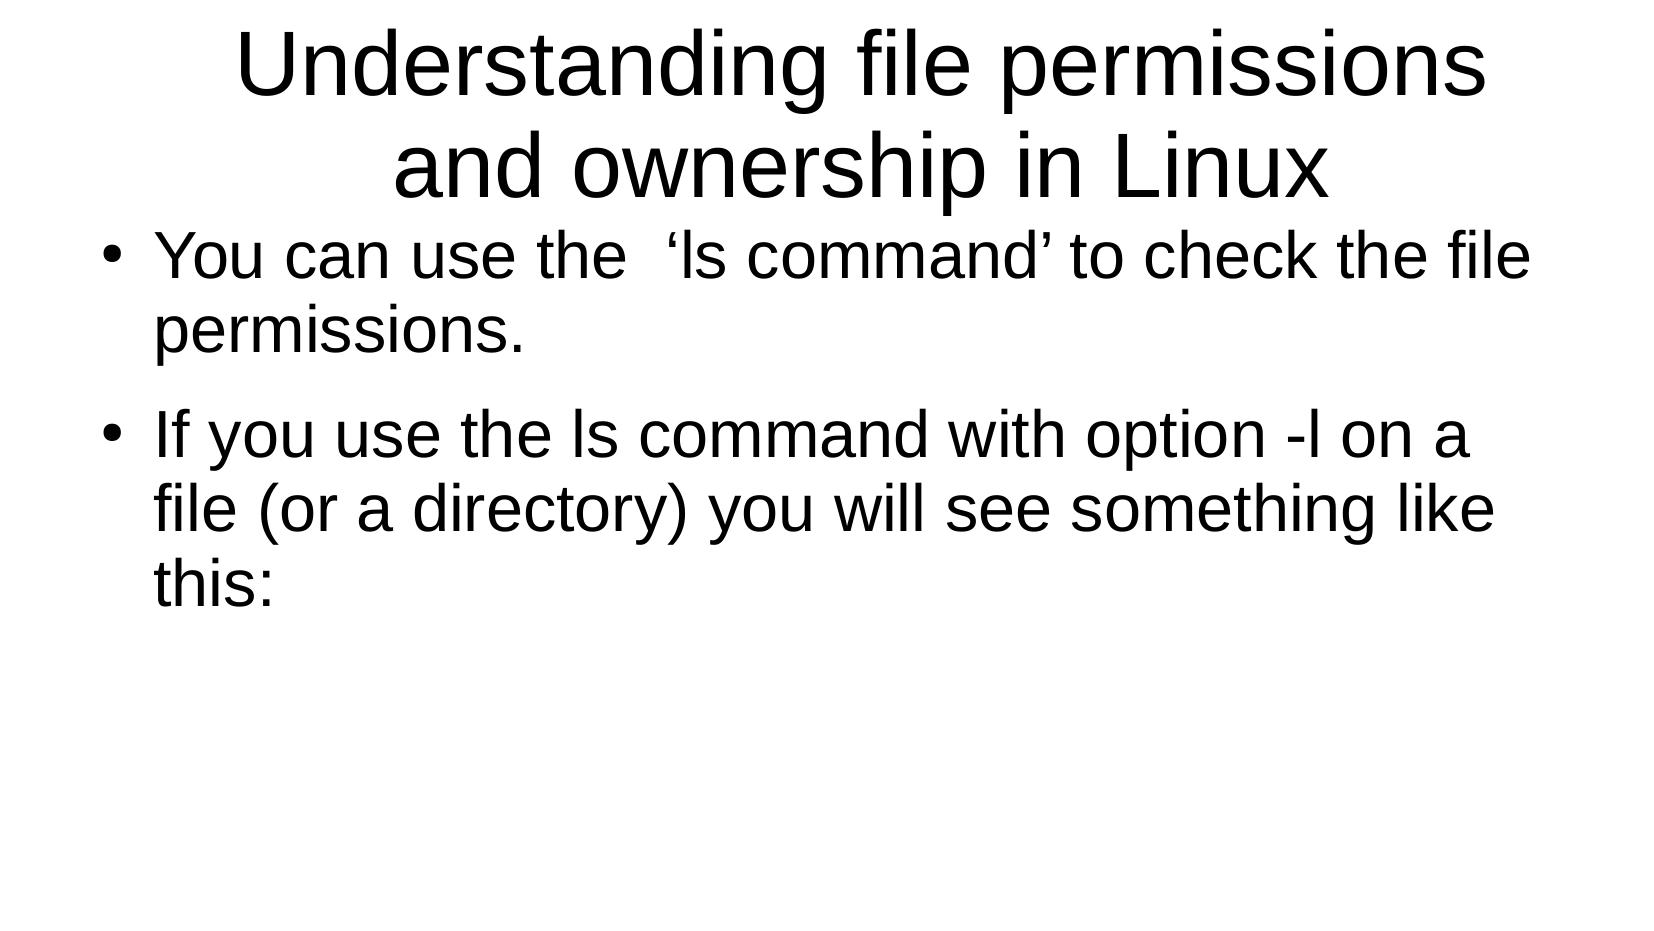

# Understanding file permissions and ownership in Linux
You can use the ‘ls command’ to check the file permissions.
If you use the ls command with option -l on a file (or a directory) you will see something like this: